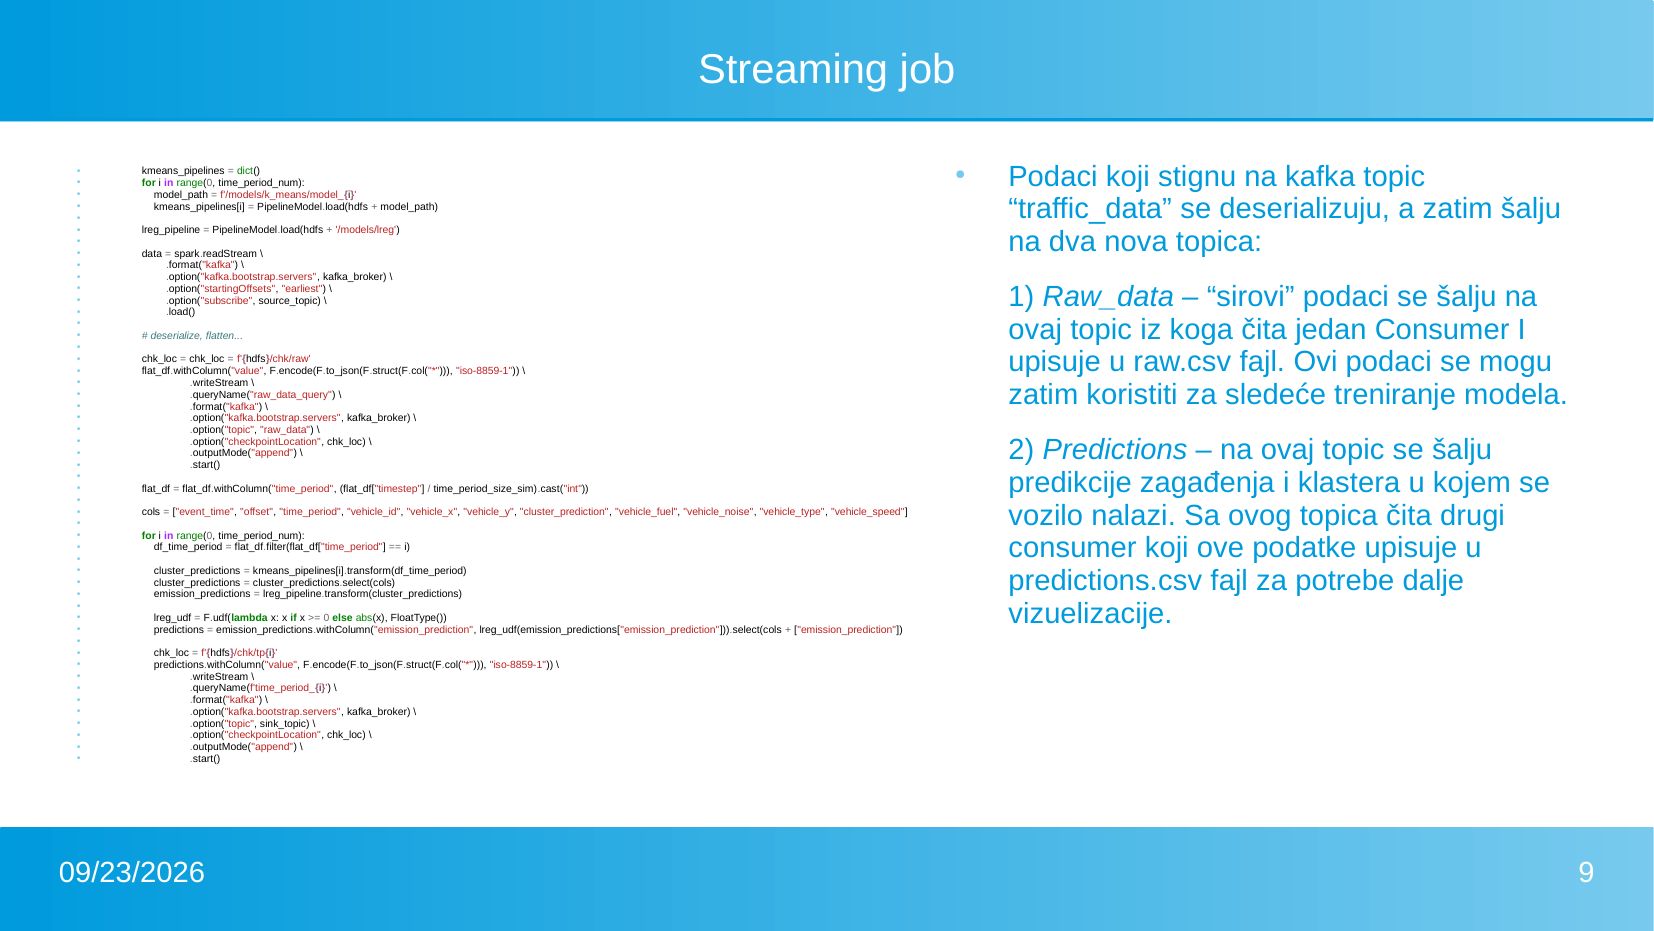

# Streaming job
Podaci koji stignu na kafka topic “traffic_data” se deserializuju, a zatim šalju na dva nova topica:
1) Raw_data – “sirovi” podaci se šalju na ovaj topic iz koga čita jedan Consumer I upisuje u raw.csv fajl. Ovi podaci se mogu zatim koristiti za sledeće treniranje modela.
2) Predictions – na ovaj topic se šalju predikcije zagađenja i klastera u kojem se vozilo nalazi. Sa ovog topica čita drugi consumer koji ove podatke upisuje u predictions.csv fajl za potrebe dalje vizuelizacije.
 kmeans_pipelines = dict()
 for i in range(0, time_period_num):
 model_path = f'/models/k_means/model_{i}'
 kmeans_pipelines[i] = PipelineModel.load(hdfs + model_path)
 lreg_pipeline = PipelineModel.load(hdfs + '/models/lreg')
 data = spark.readStream \
 .format("kafka") \
 .option("kafka.bootstrap.servers", kafka_broker) \
 .option("startingOffsets", "earliest") \
 .option("subscribe", source_topic) \
 .load()
 # deserialize, flatten...
 chk_loc = chk_loc = f'{hdfs}/chk/raw'
 flat_df.withColumn("value", F.encode(F.to_json(F.struct(F.col("*"))), "iso-8859-1")) \
 .writeStream \
 .queryName("raw_data_query") \
 .format("kafka") \
 .option("kafka.bootstrap.servers", kafka_broker) \
 .option("topic", "raw_data") \
 .option("checkpointLocation", chk_loc) \
 .outputMode("append") \
 .start()
 flat_df = flat_df.withColumn("time_period", (flat_df["timestep"] / time_period_size_sim).cast("int"))
 cols = ["event_time", "offset", "time_period", "vehicle_id", "vehicle_x", "vehicle_y", "cluster_prediction", "vehicle_fuel", "vehicle_noise", "vehicle_type", "vehicle_speed"]
 for i in range(0, time_period_num):
 df_time_period = flat_df.filter(flat_df["time_period"] == i)
 cluster_predictions = kmeans_pipelines[i].transform(df_time_period)
 cluster_predictions = cluster_predictions.select(cols)
 emission_predictions = lreg_pipeline.transform(cluster_predictions)
 lreg_udf = F.udf(lambda x: x if x >= 0 else abs(x), FloatType())
 predictions = emission_predictions.withColumn("emission_prediction", lreg_udf(emission_predictions["emission_prediction"])).select(cols + ["emission_prediction"])
 chk_loc = f'{hdfs}/chk/tp{i}'
 predictions.withColumn("value", F.encode(F.to_json(F.struct(F.col("*"))), "iso-8859-1")) \
 .writeStream \
 .queryName(f'time_period_{i}') \
 .format("kafka") \
 .option("kafka.bootstrap.servers", kafka_broker) \
 .option("topic", sink_topic) \
 .option("checkpointLocation", chk_loc) \
 .outputMode("append") \
 .start()
9